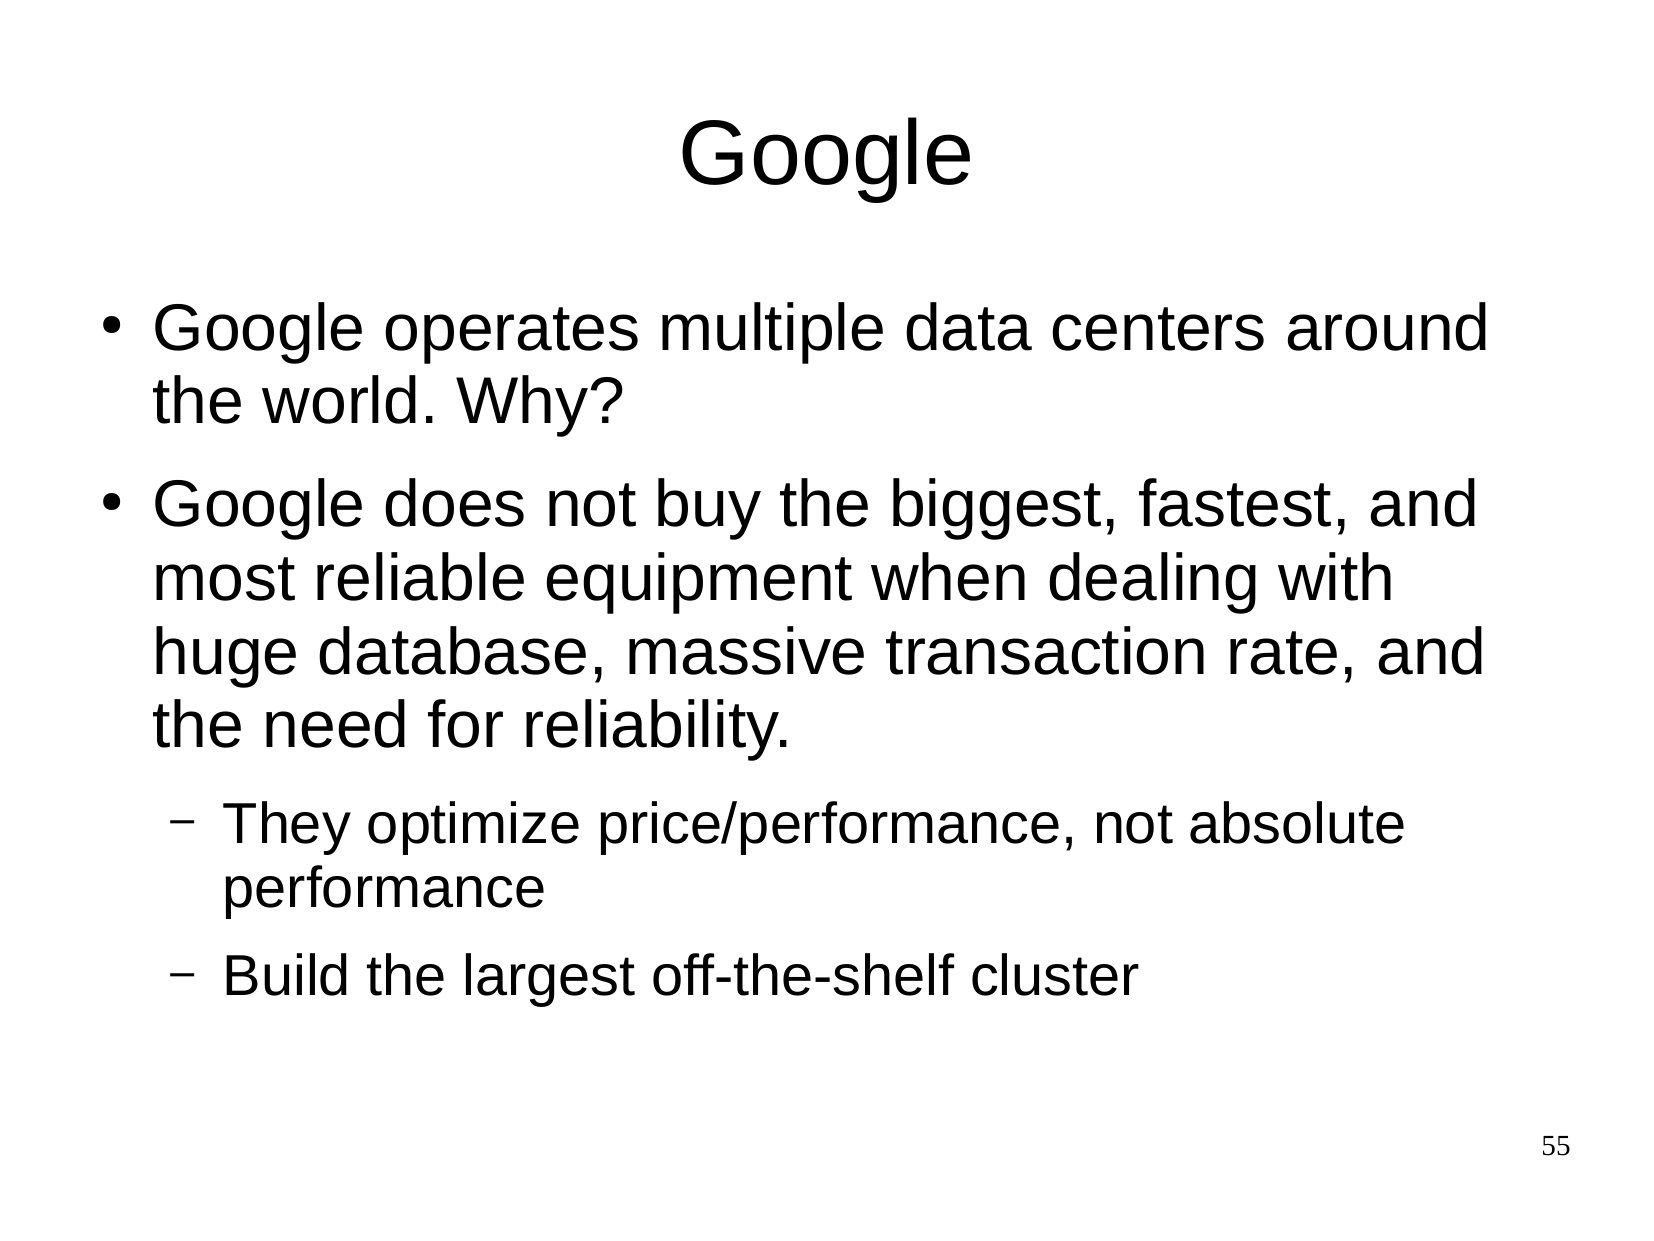

# Google
Google operates multiple data centers around the world. Why?
Google does not buy the biggest, fastest, and most reliable equipment when dealing with huge database, massive transaction rate, and the need for reliability.
They optimize price/performance, not absolute performance
Build the largest off-the-shelf cluster
55